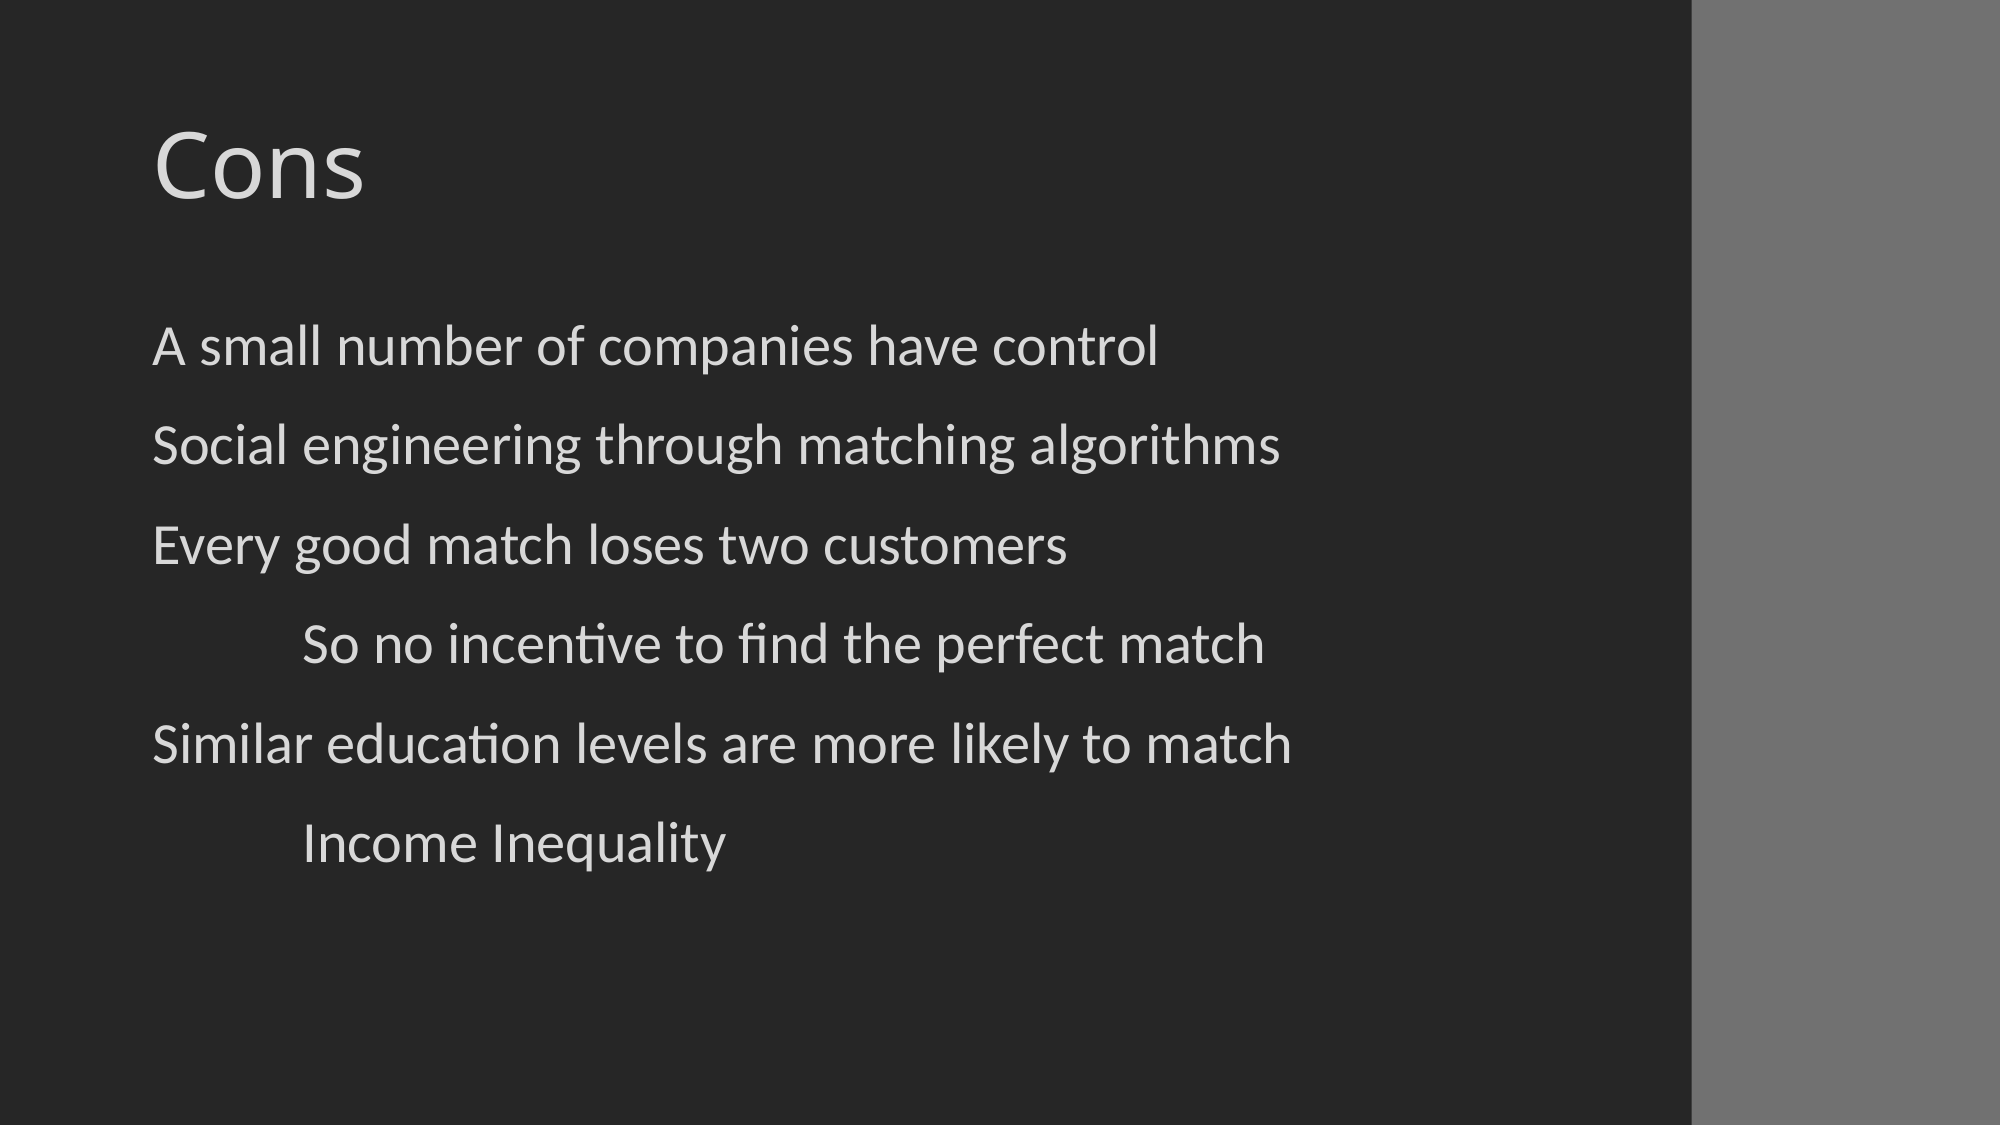

# Cons
A small number of companies have control
Social engineering through matching algorithms
Every good match loses two customers
 	So no incentive to find the perfect match
Similar education levels are more likely to match
 	Income Inequality